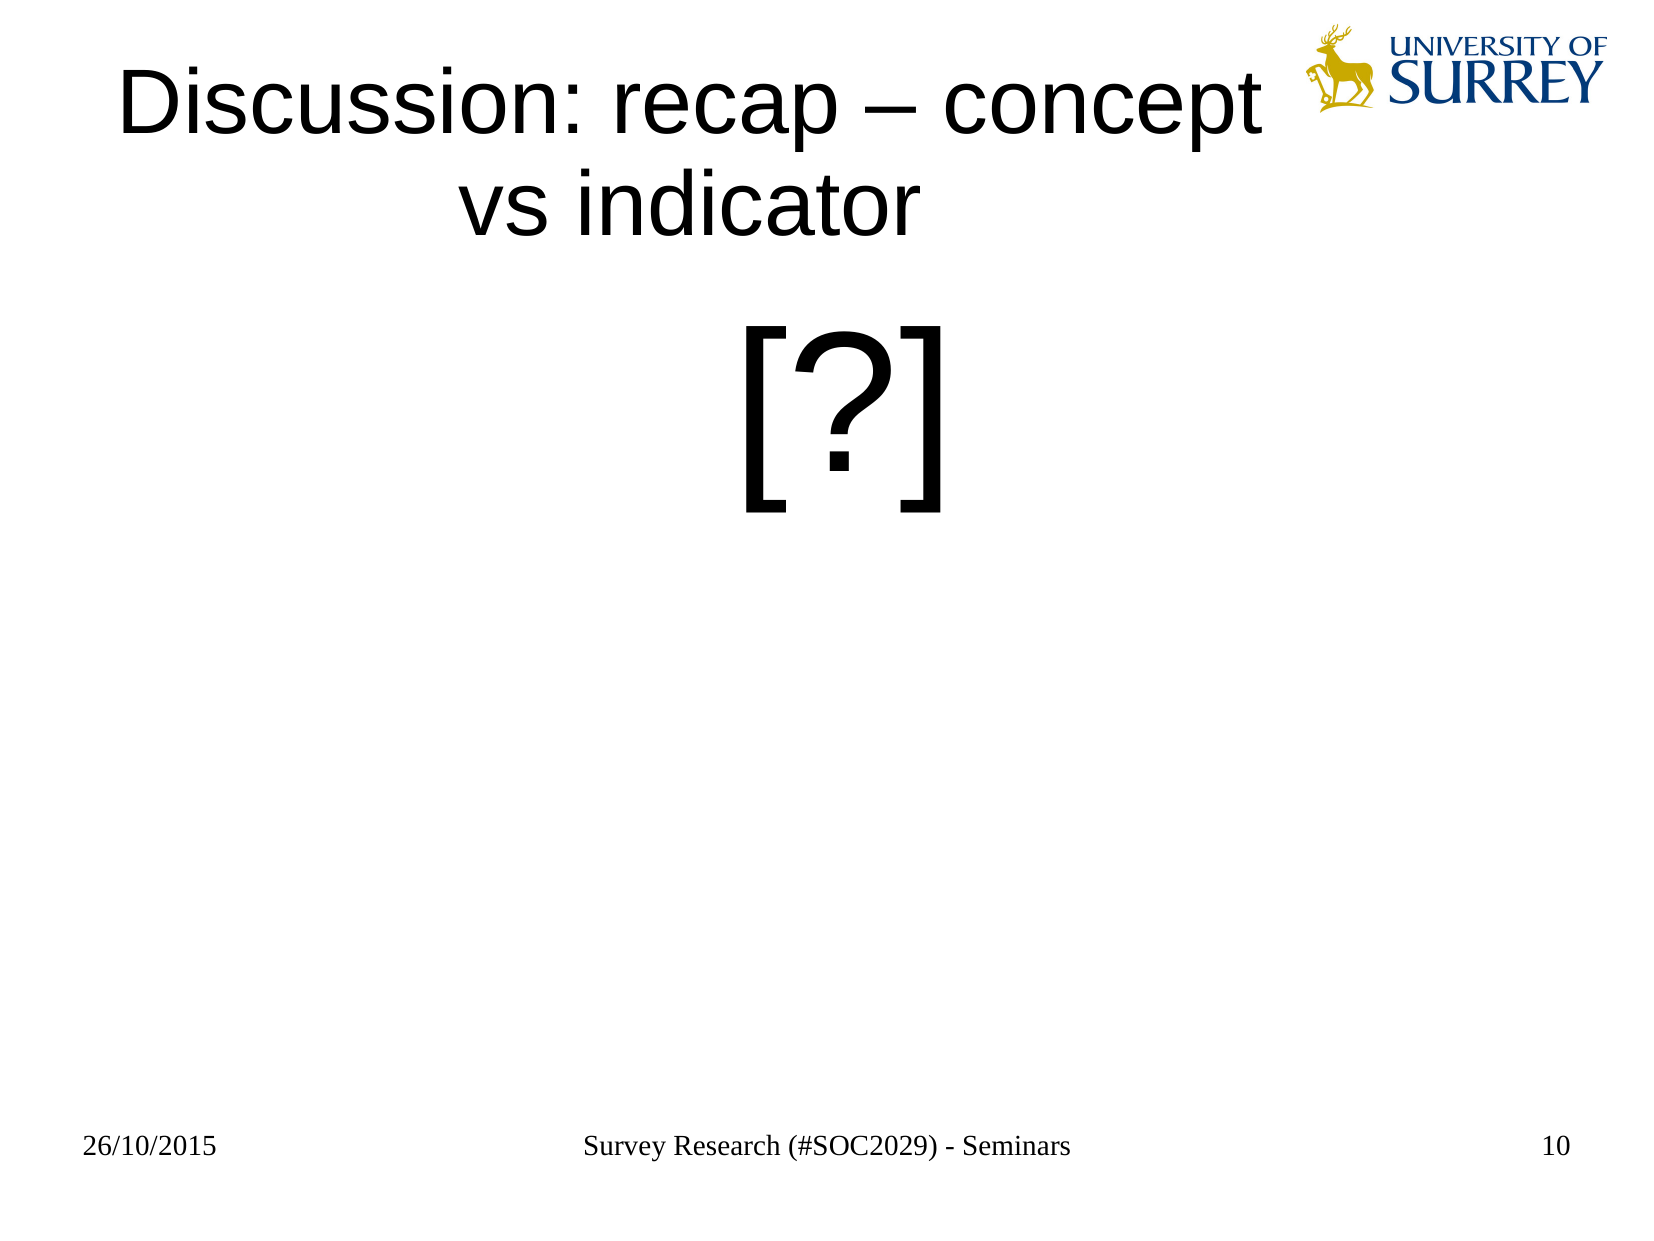

# Discussion: recap – concept vs indicator
[?]
05/10/2015
10